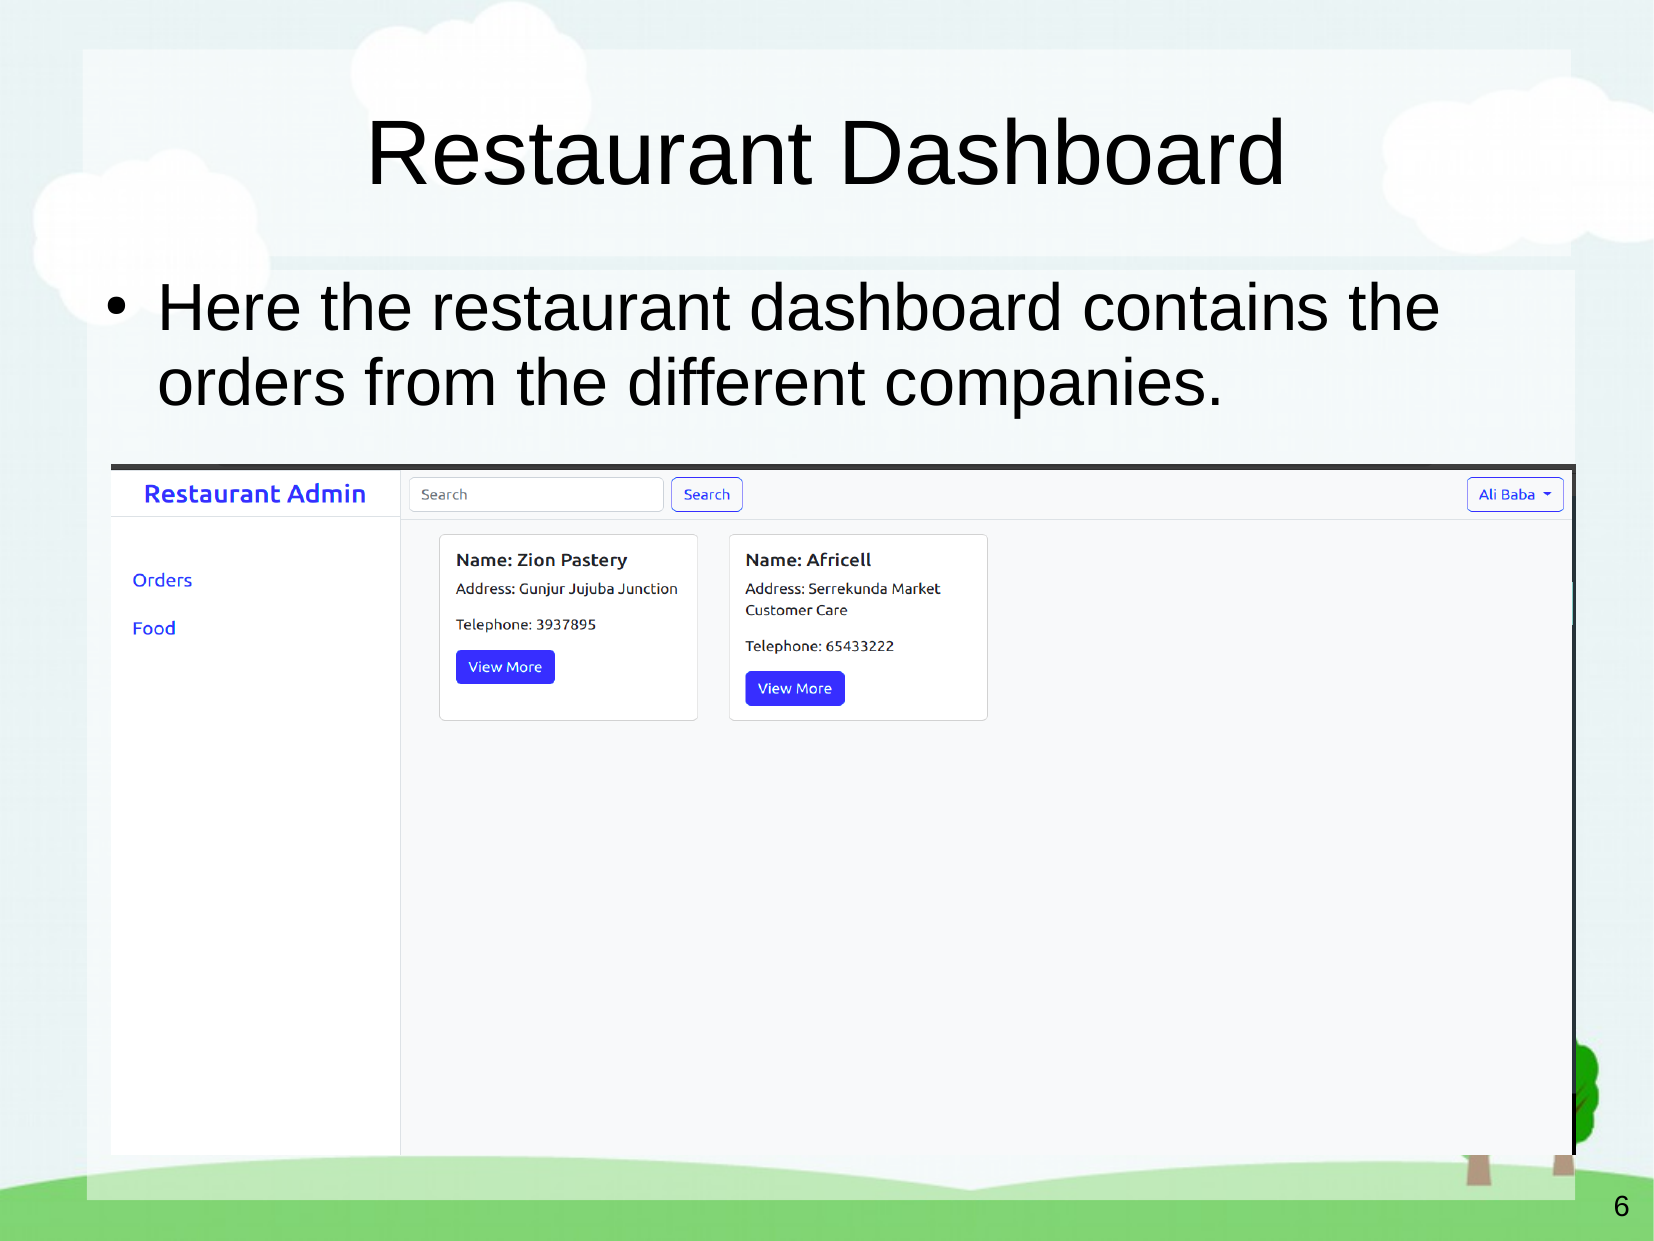

# Restaurant Dashboard
Here the restaurant dashboard contains the orders from the different companies.
6